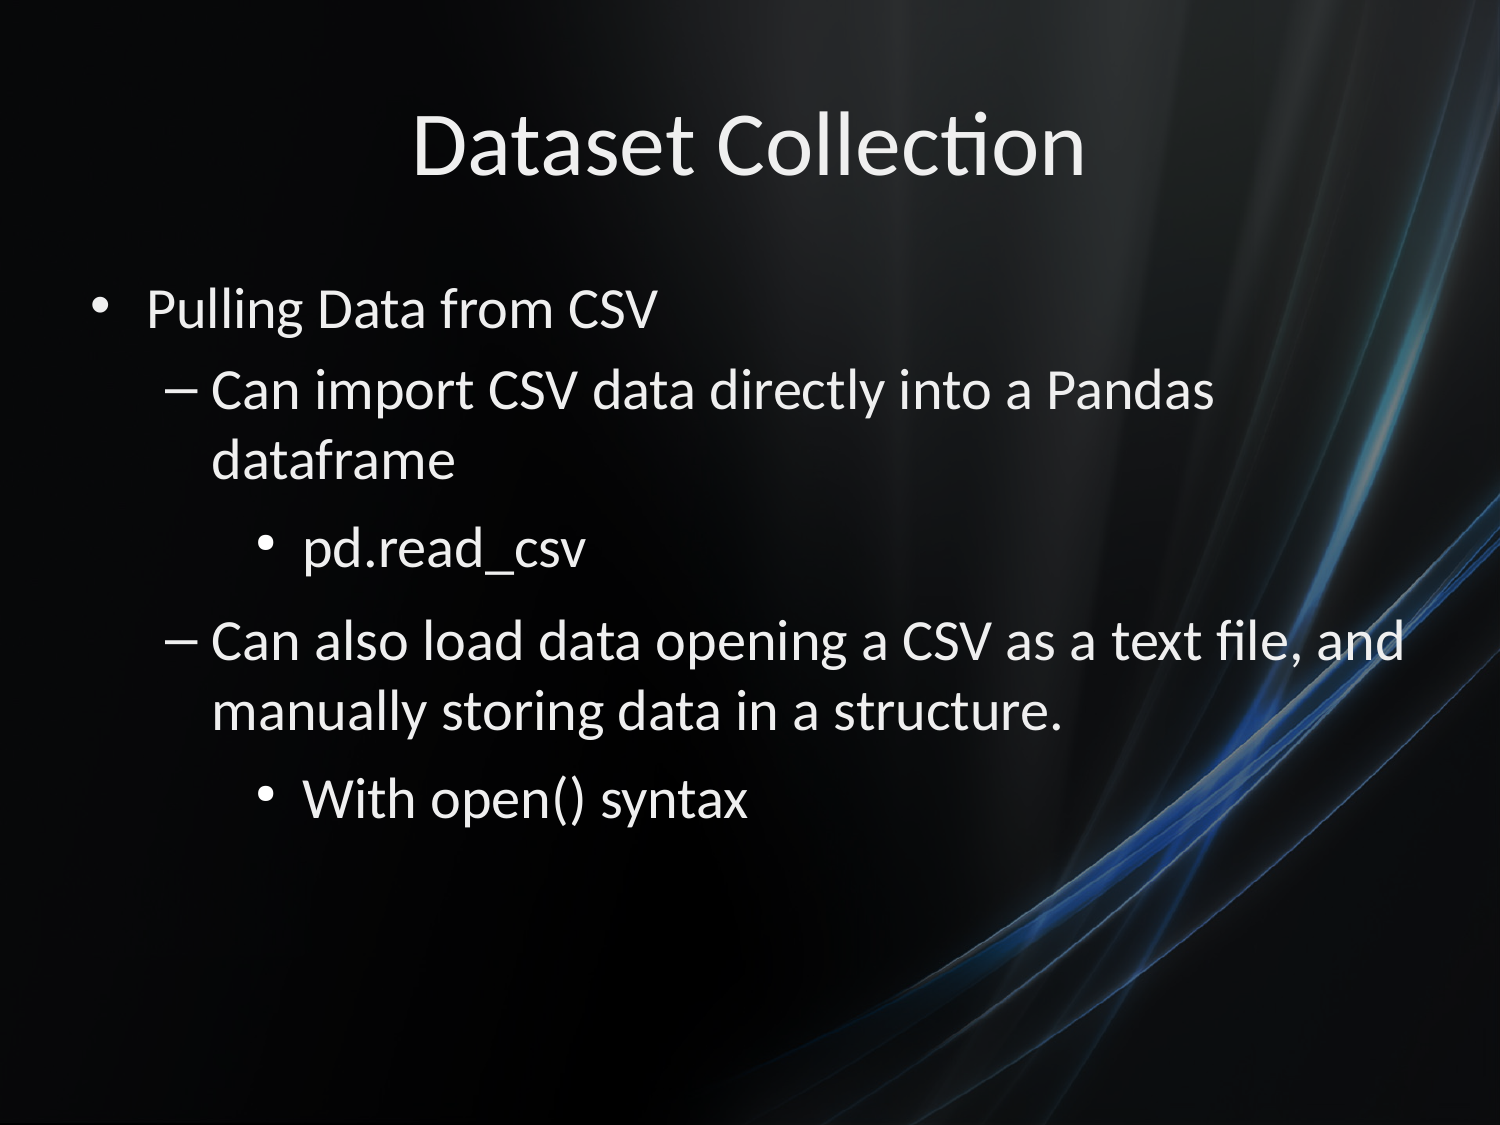

# Dataset Collection
Pulling Data from CSV
Can import CSV data directly into a Pandas dataframe
pd.read_csv
Can also load data opening a CSV as a text file, and manually storing data in a structure.
With open() syntax